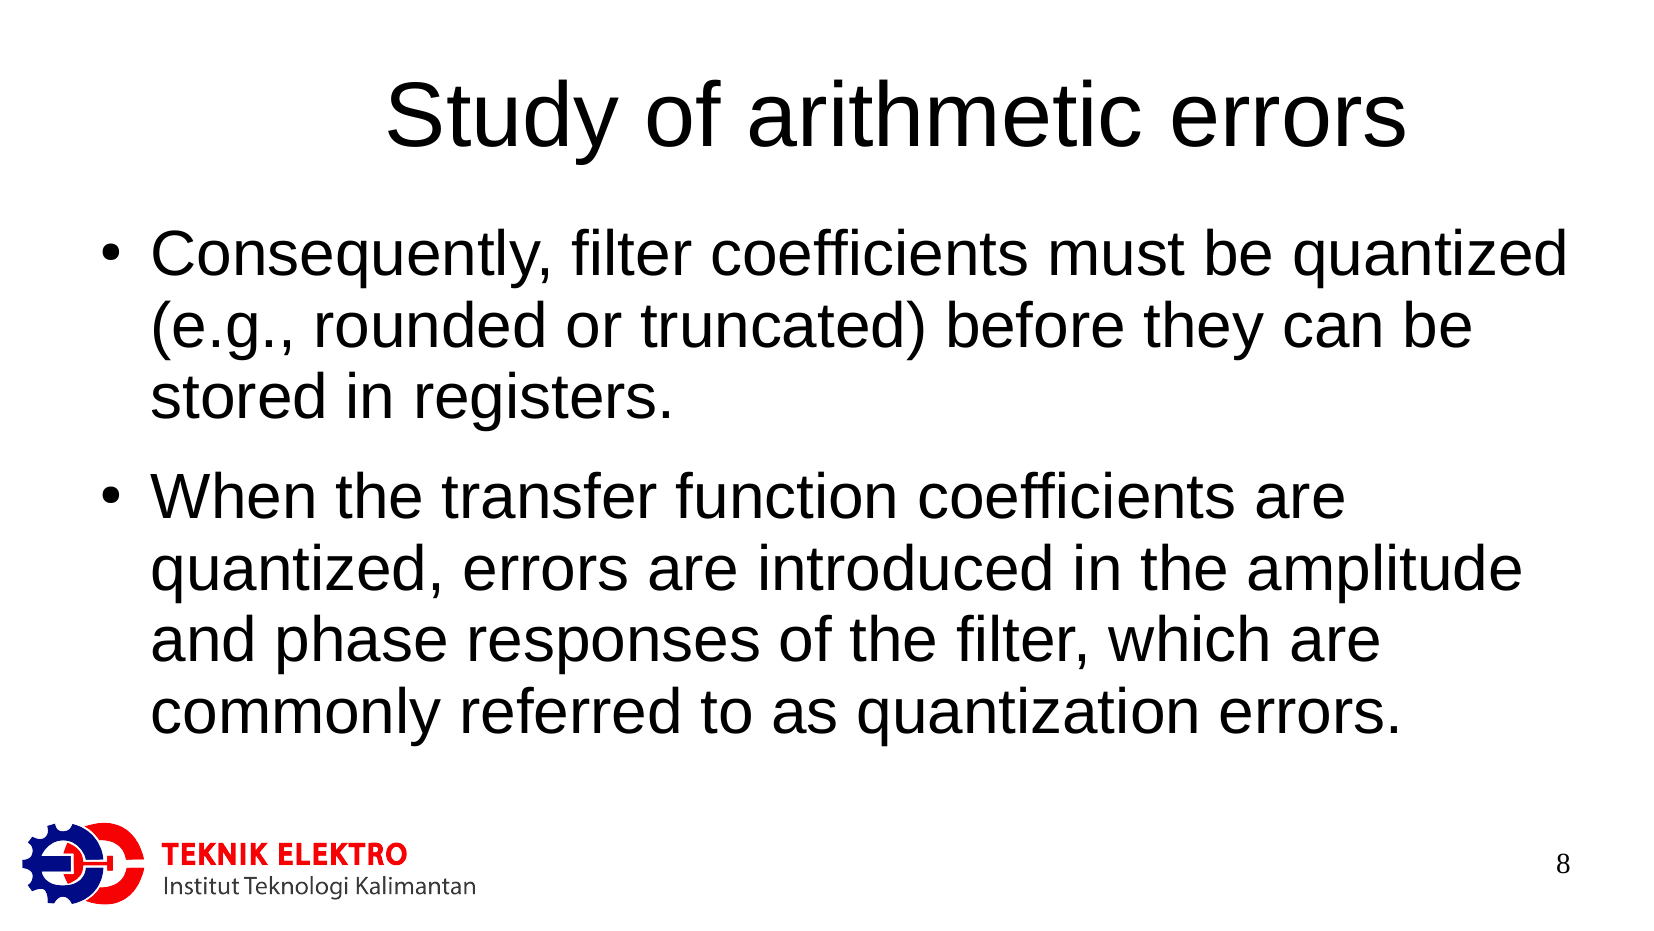

# Study of arithmetic errors
Consequently, ﬁlter coefﬁcients must be quantized (e.g., rounded or truncated) before they can be stored in registers.
When the transfer function coefﬁcients are quantized, errors are introduced in the amplitude and phase responses of the ﬁlter, which are commonly referred to as quantization errors.
8